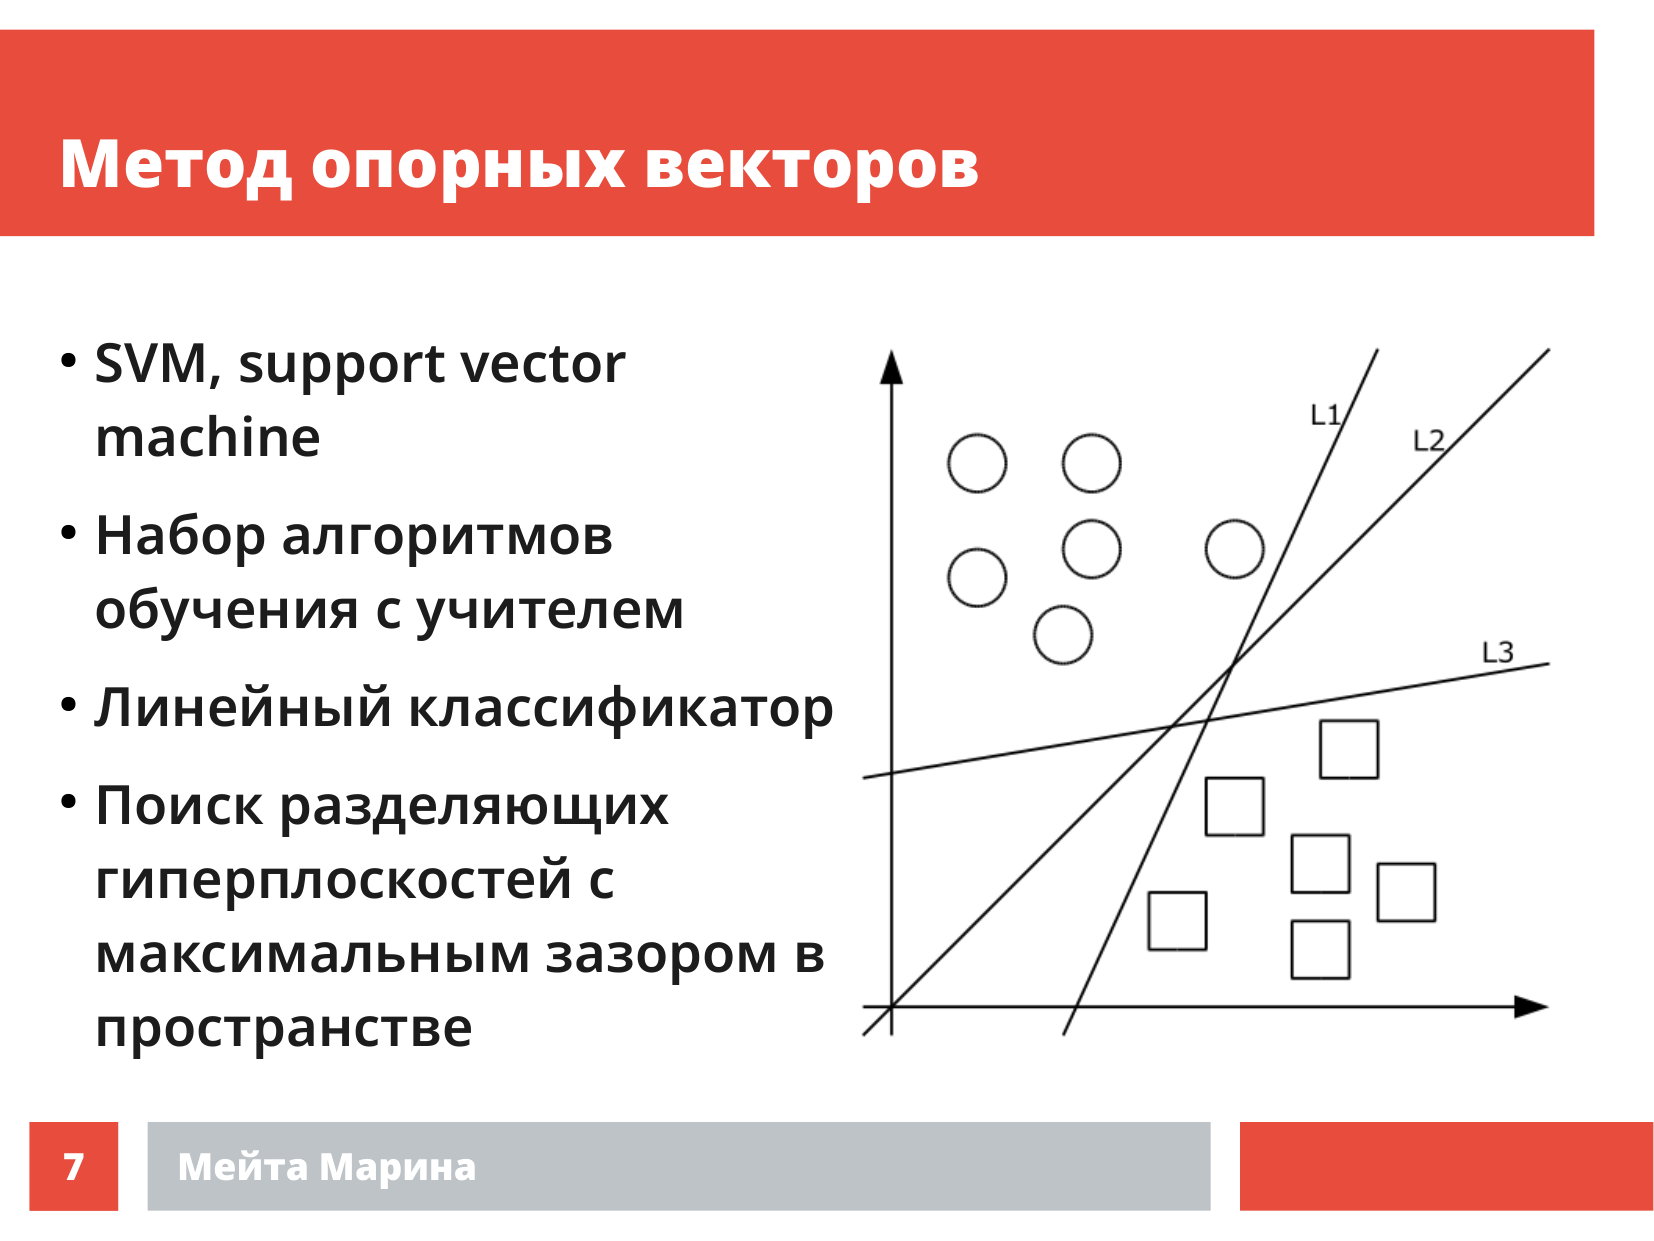

# Метод опорных векторов
SVM, support vector machine
Набор алгоритмов обучения с учителем
Линейный классификатор
Поиск разделяющих гиперплоскостей с максимальным зазором в пространстве
7
Мейта Марина